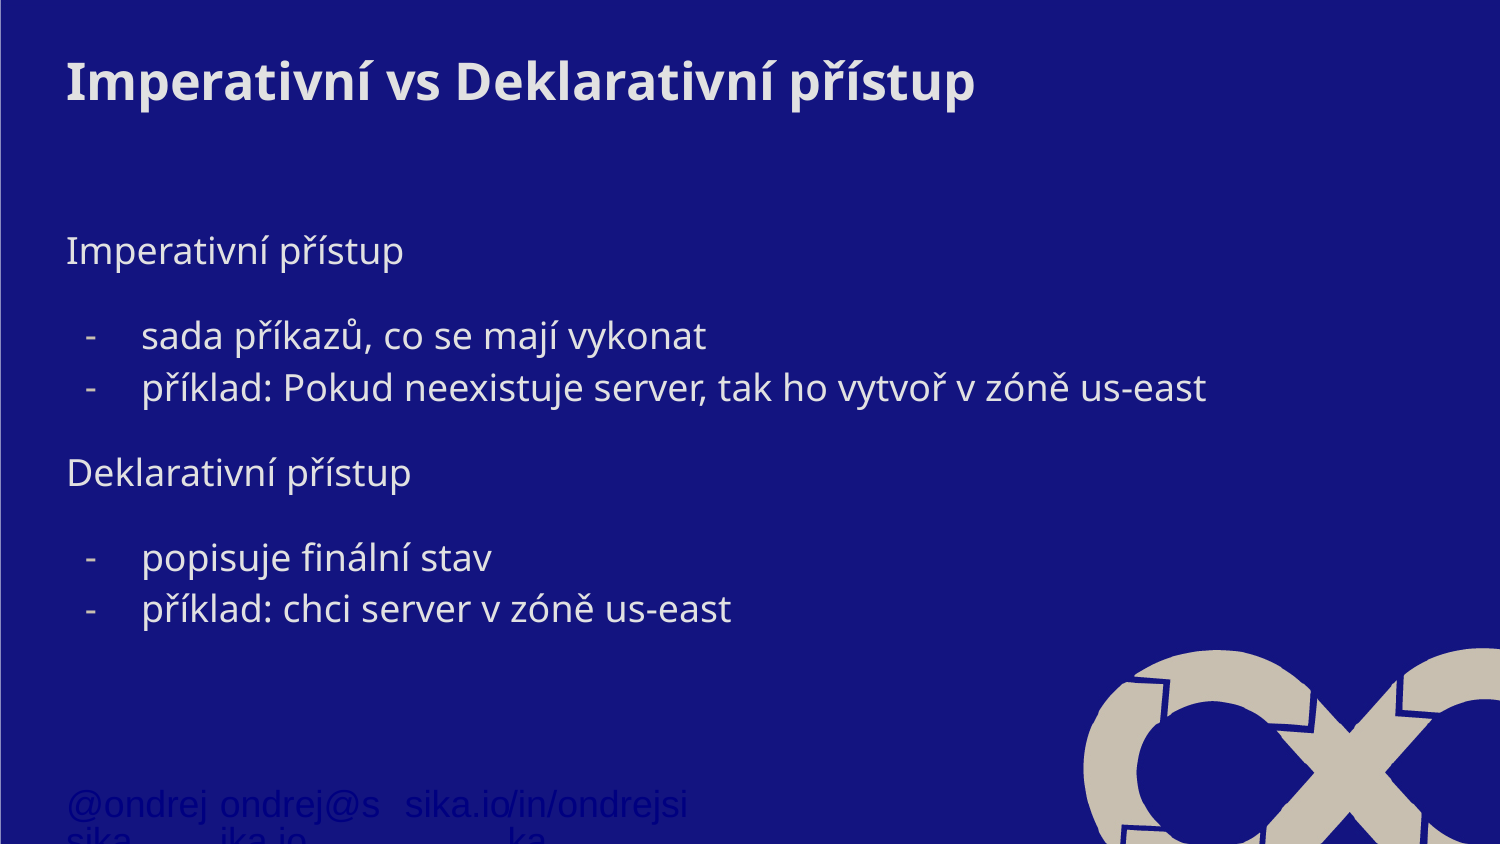

# Imperativní vs Deklarativní přístup
Imperativní přístup
sada příkazů, co se mají vykonat
příklad: Pokud neexistuje server, tak ho vytvoř v zóně us-east
Deklarativní přístup
popisuje finální stav
příklad: chci server v zóně us-east